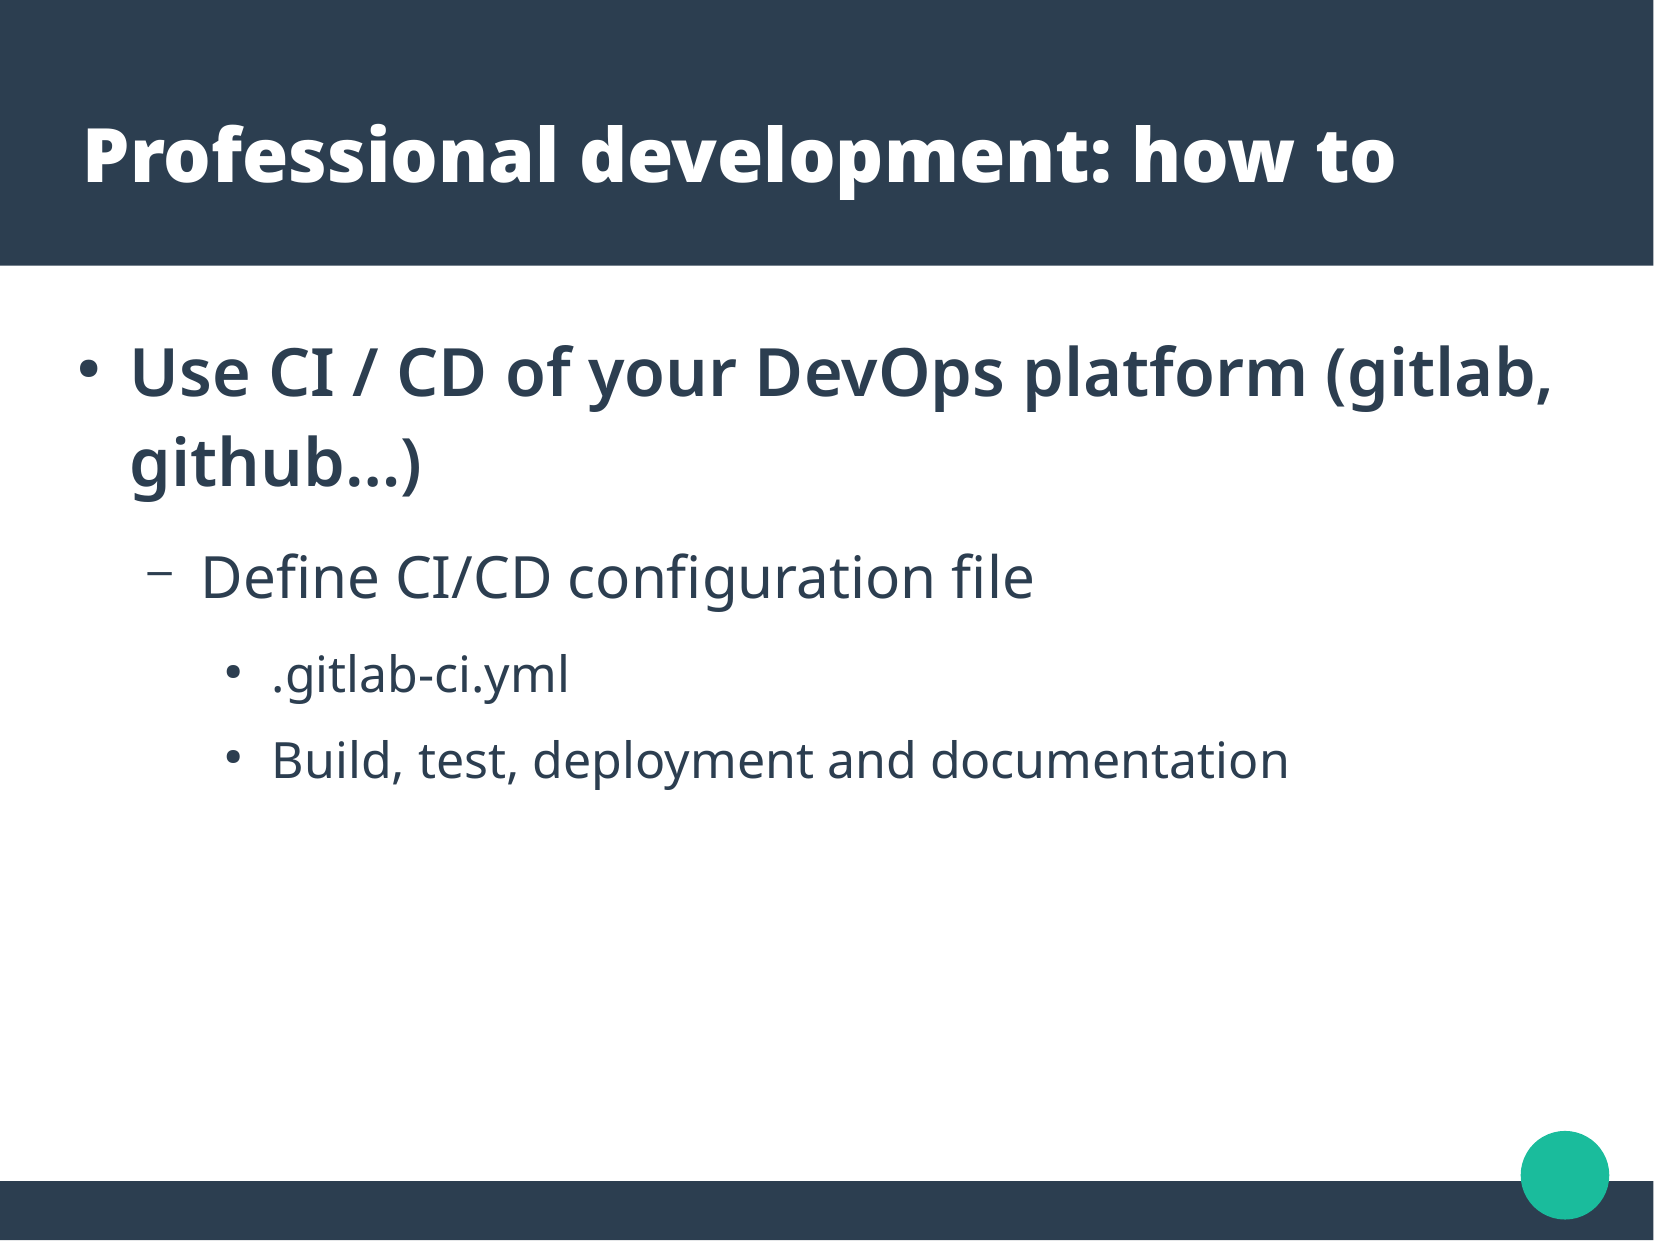

# Professional development: how to
Use CI / CD of your DevOps platform (gitlab, github…)
Define CI/CD configuration file
.gitlab-ci.yml
Build, test, deployment and documentation